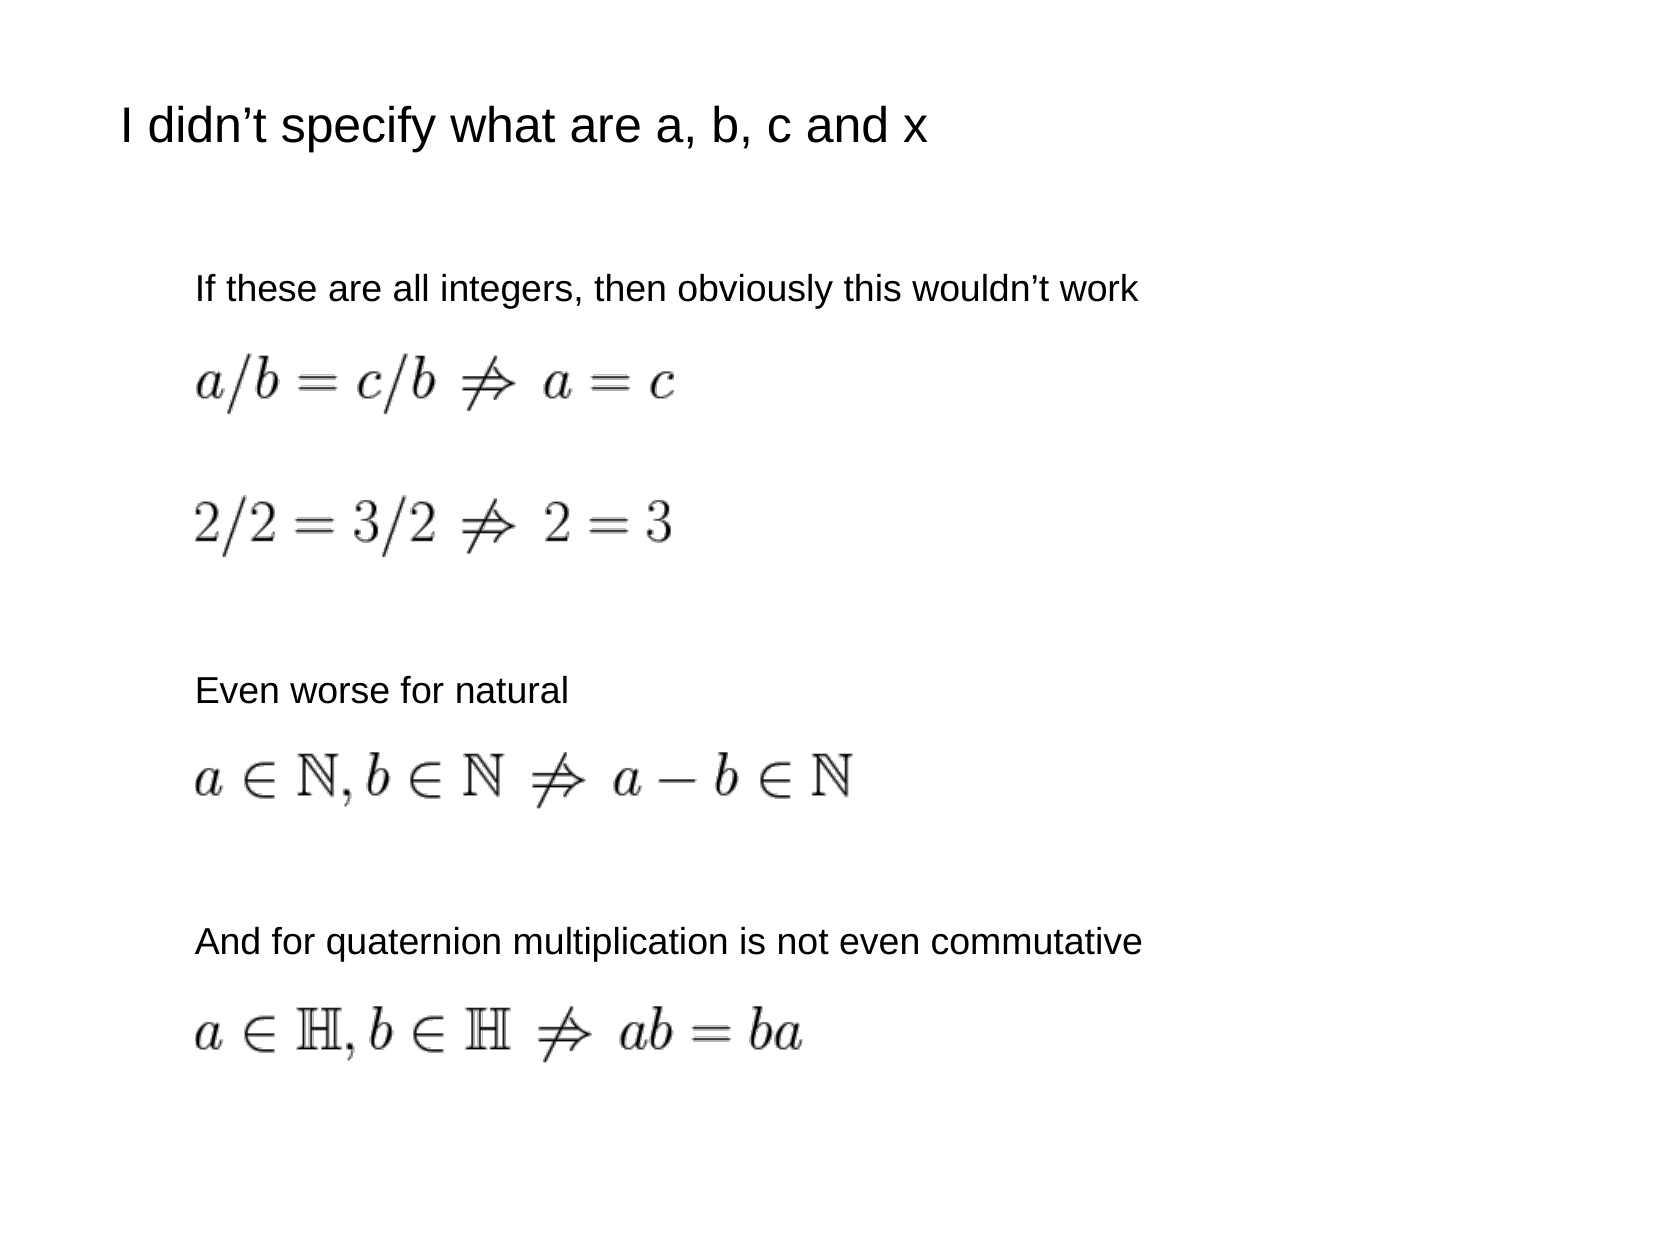

I didn’t specify what are a, b, c and x
If these are all integers, then obviously this wouldn’t work
Even worse for natural
And for quaternion multiplication is not even commutative